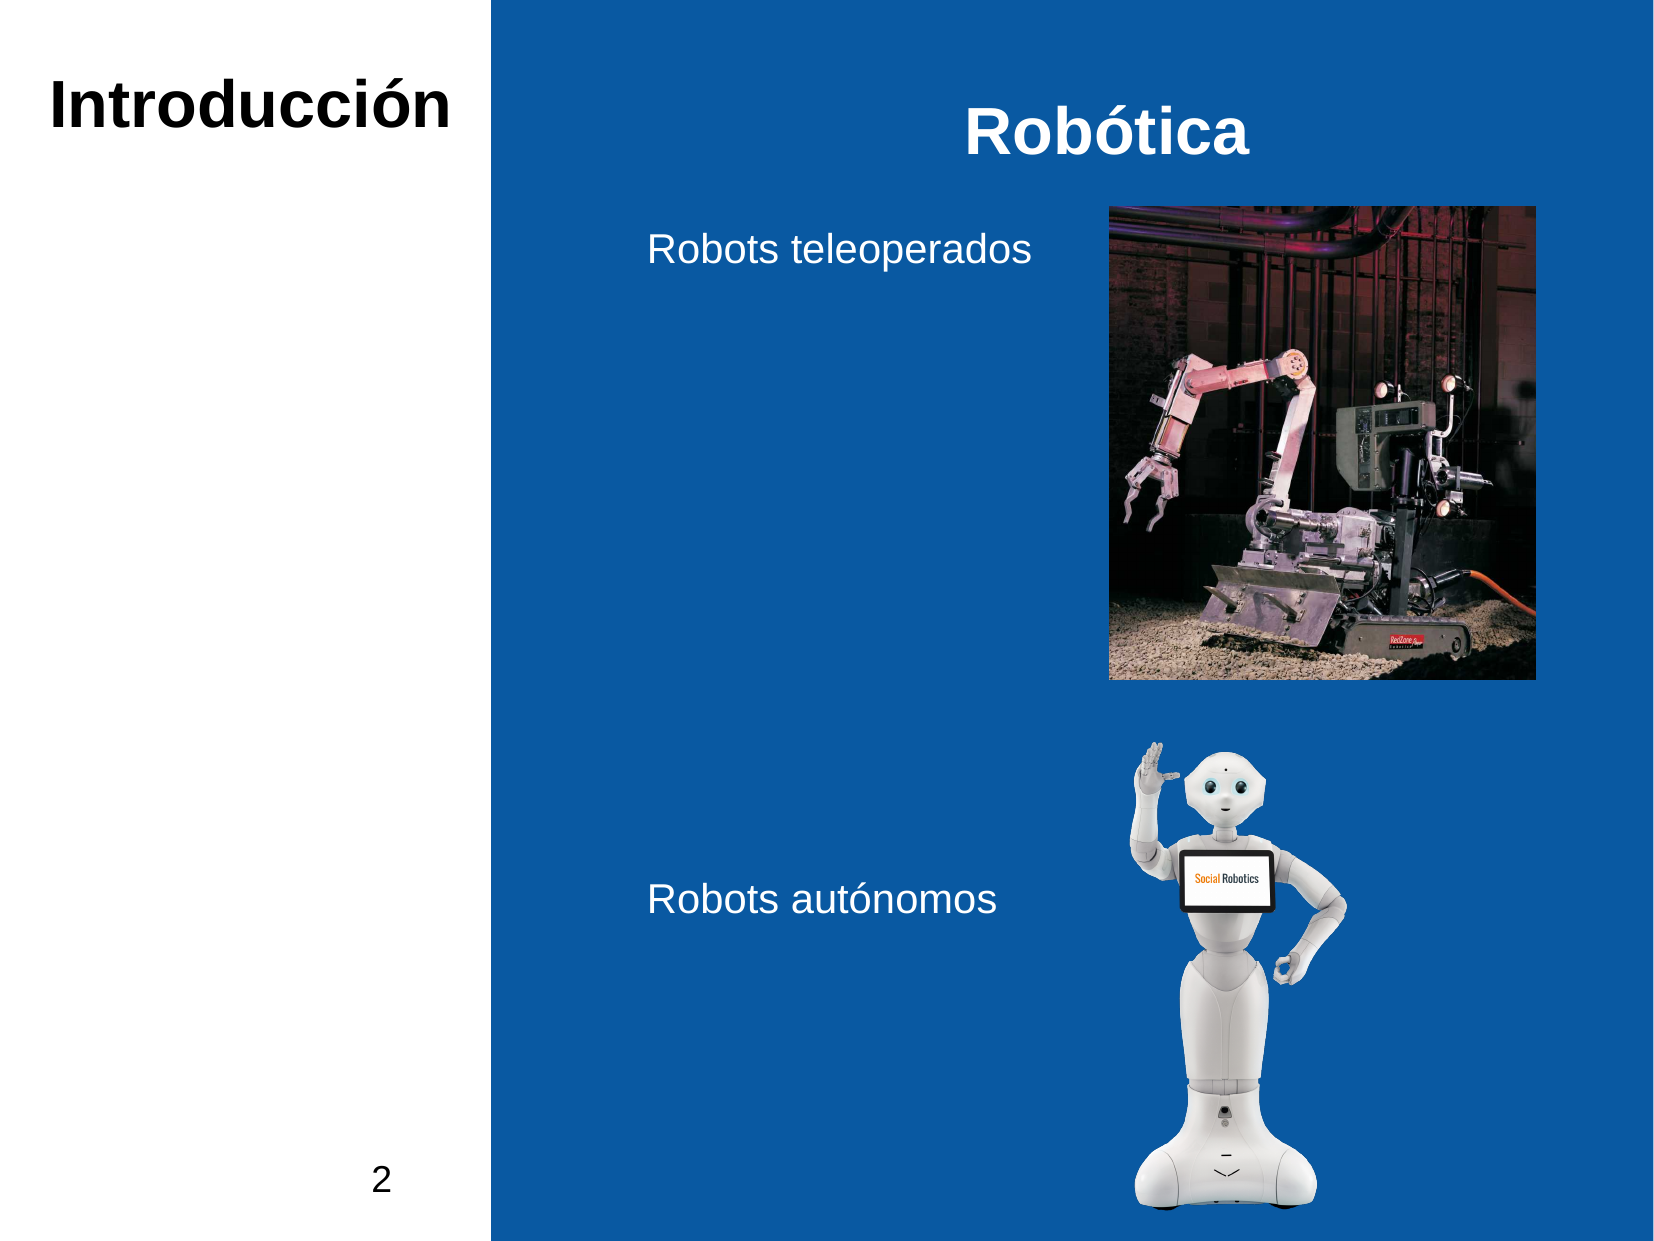

Introducción
# Robótica
Robots teleoperados
Robots autónomos